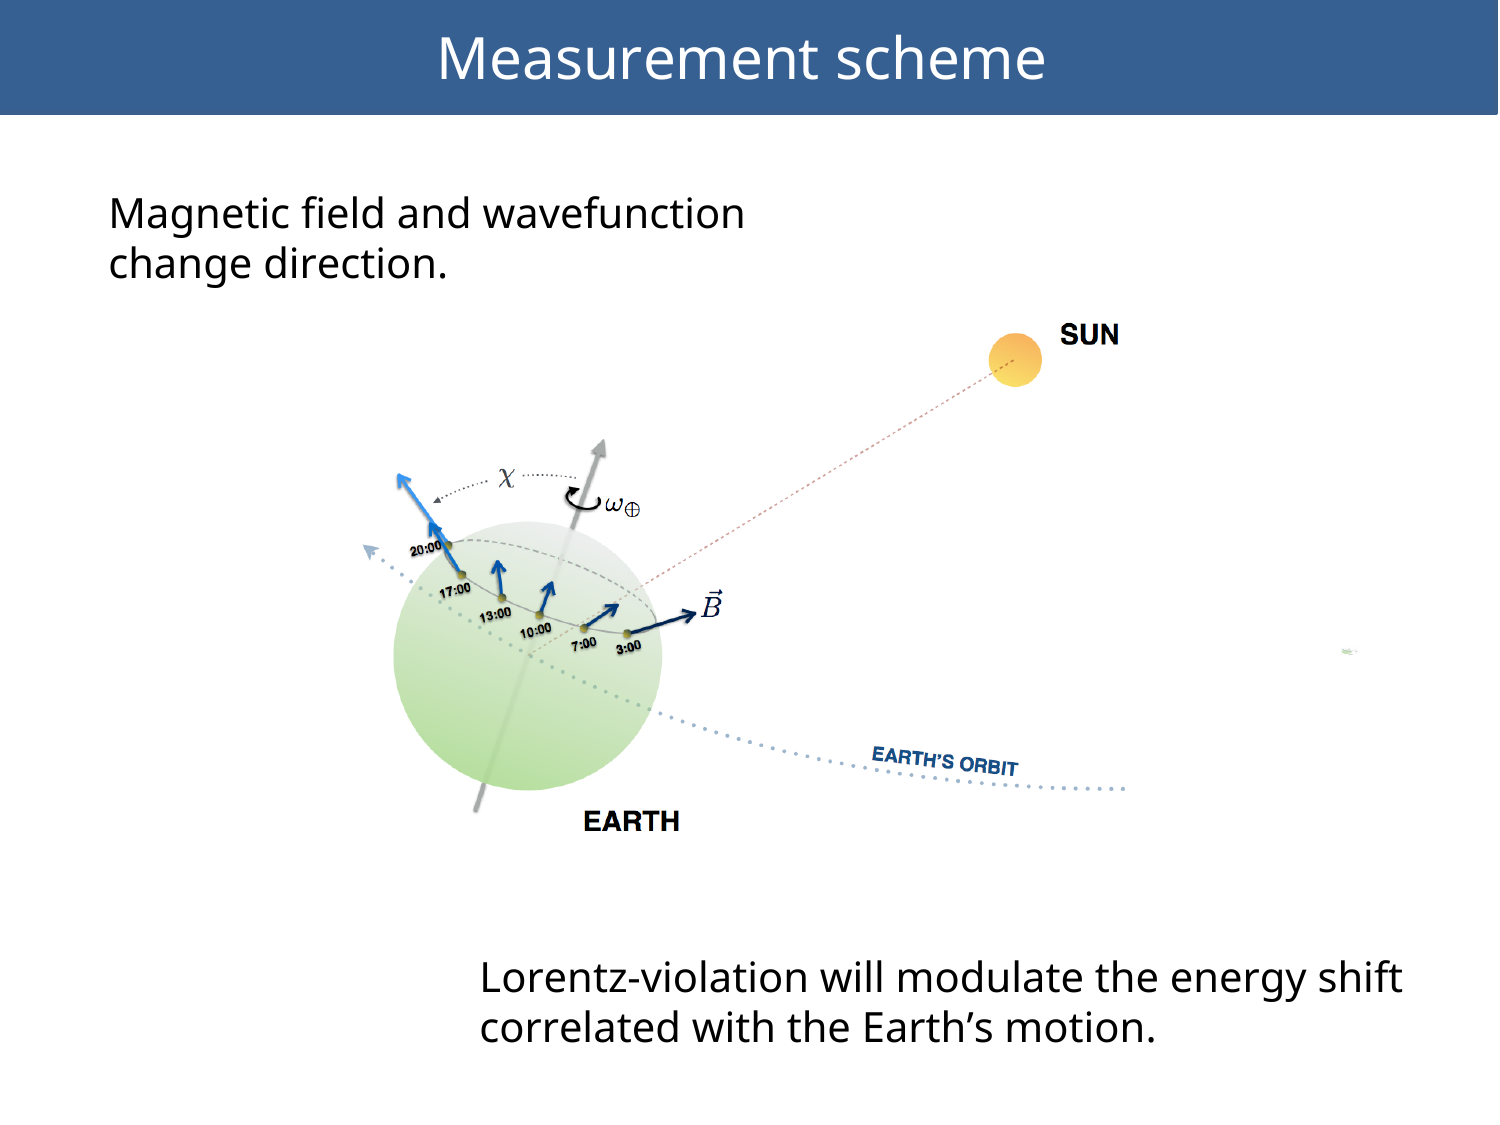

Measurement scheme
Magnetic field and wavefunction change direction.
Lorentz-violation will modulate the energy shift correlated with the Earth’s motion.